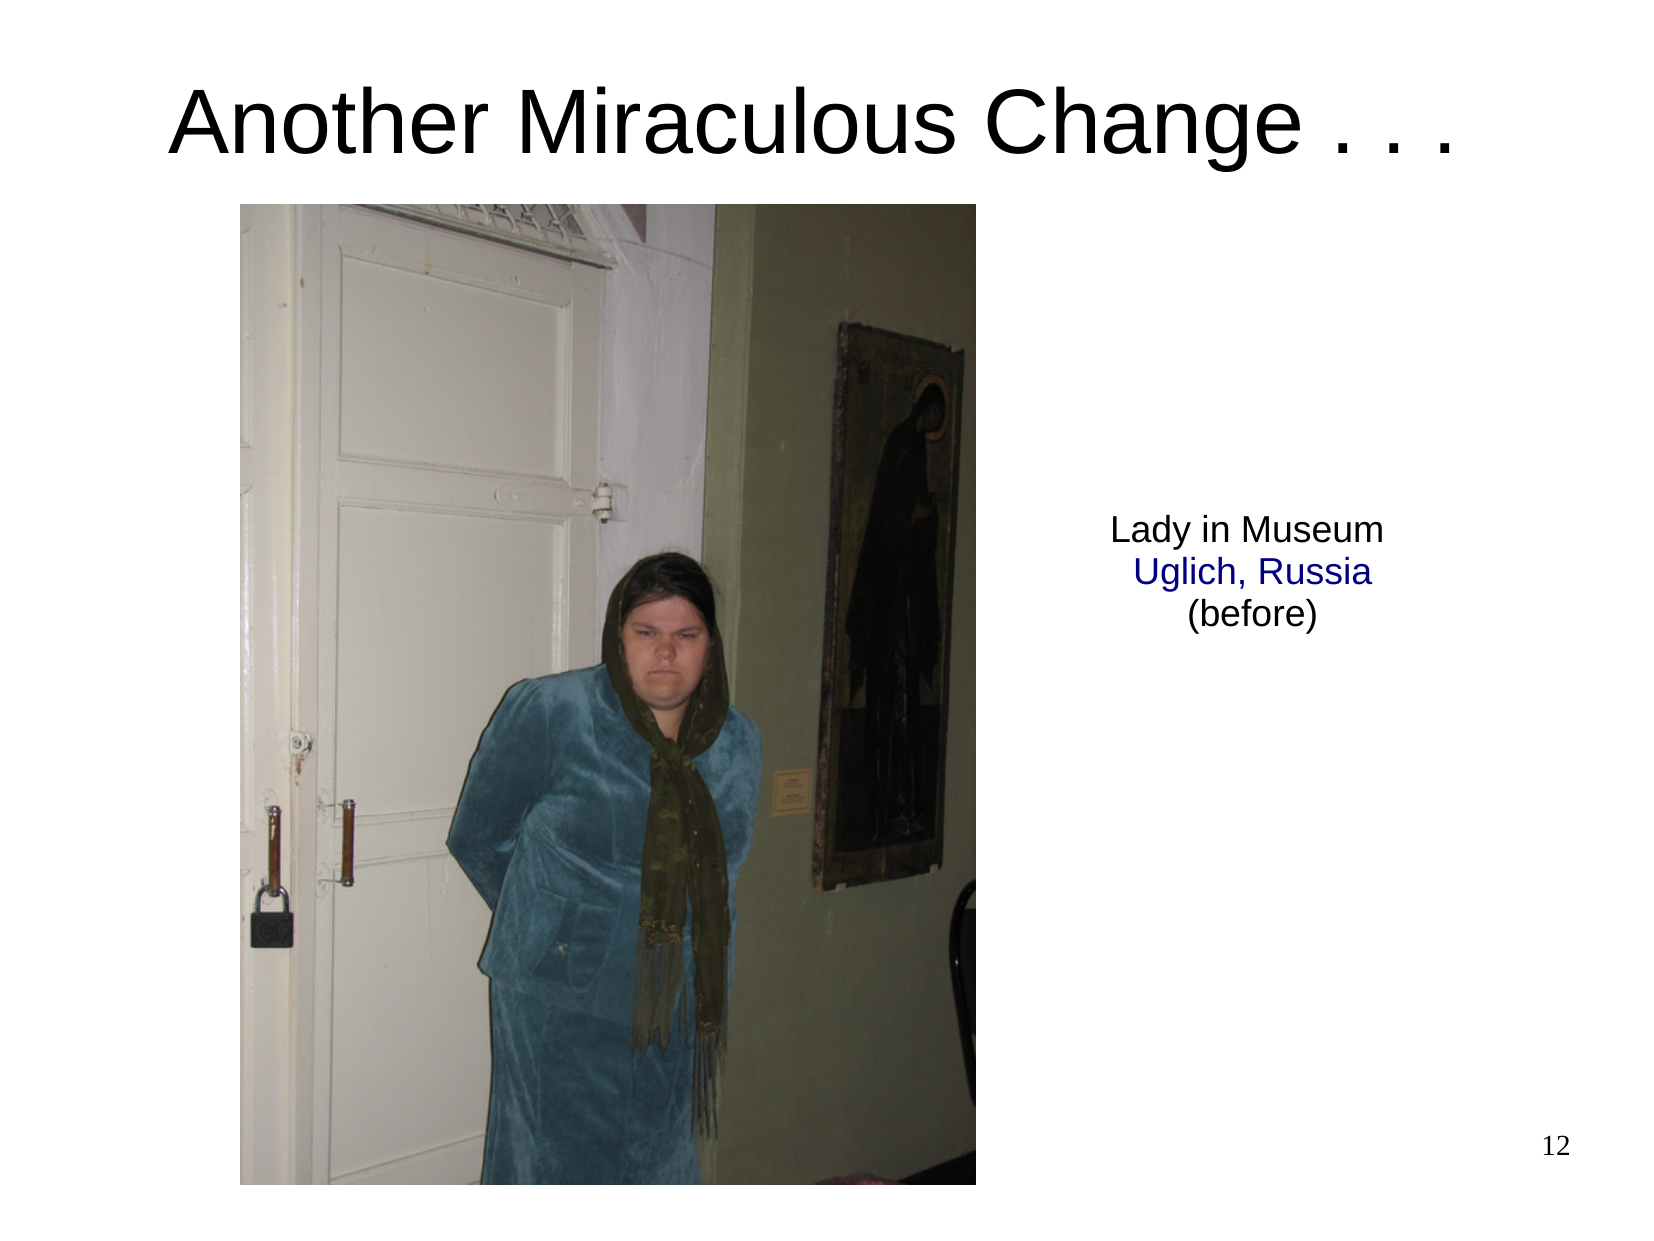

# Another Miraculous Change . . .
Lady in Museum Uglich, Russia
(before)
12